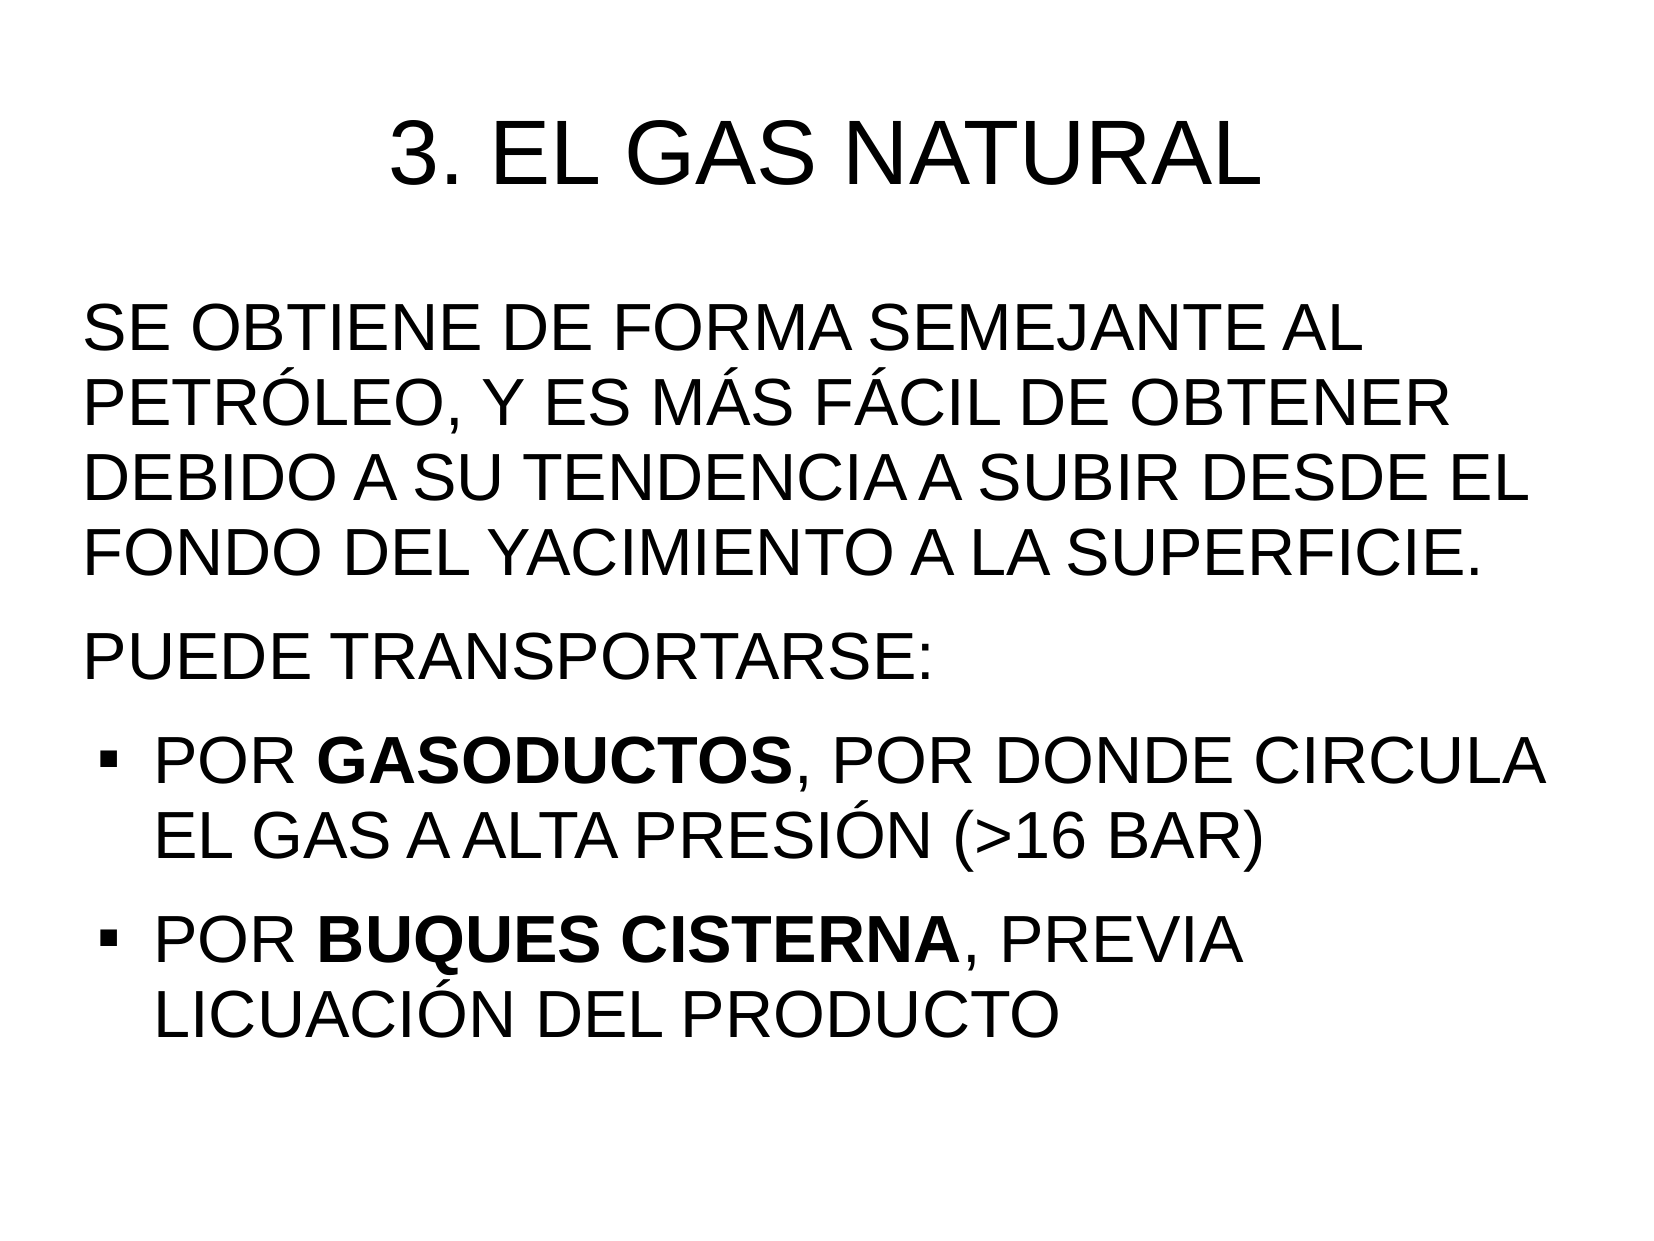

# 3. EL GAS NATURAL
SE OBTIENE DE FORMA SEMEJANTE AL PETRÓLEO, Y ES MÁS FÁCIL DE OBTENER DEBIDO A SU TENDENCIA A SUBIR DESDE EL FONDO DEL YACIMIENTO A LA SUPERFICIE.
PUEDE TRANSPORTARSE:
POR GASODUCTOS, POR DONDE CIRCULA EL GAS A ALTA PRESIÓN (>16 BAR)
POR BUQUES CISTERNA, PREVIA LICUACIÓN DEL PRODUCTO